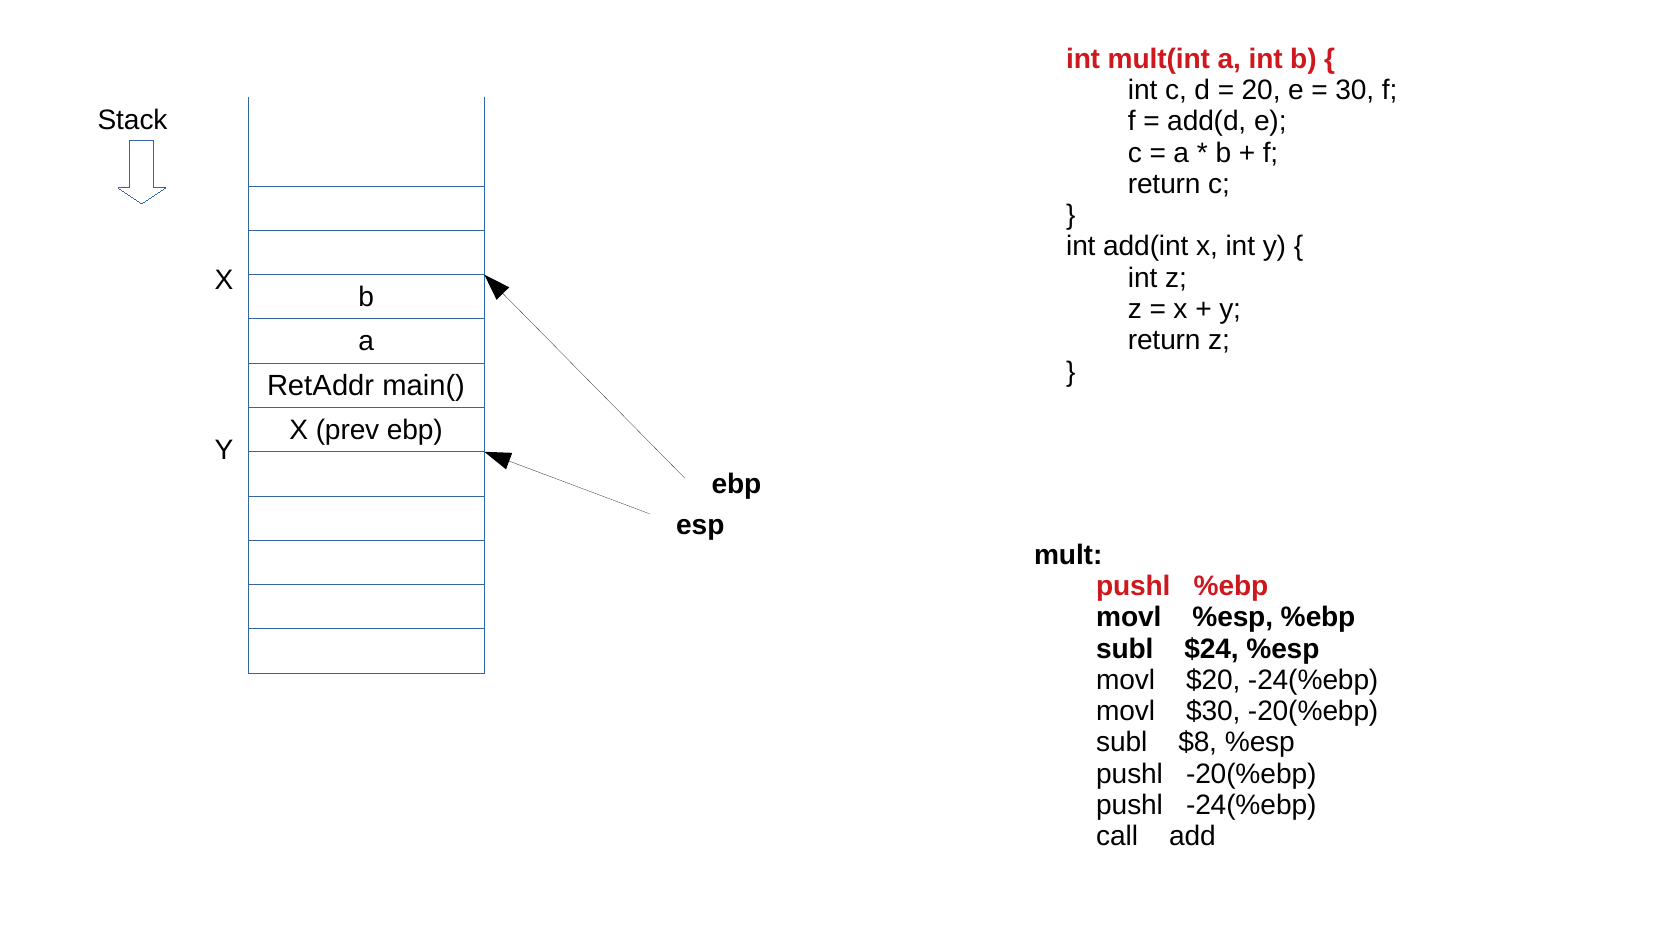

int mult(int a, int b) {
 int c, d = 20, e = 30, f;
 f = add(d, e);
 c = a * b + f;
 return c;
}
int add(int x, int y) {
 int z;
 z = x + y;
 return z;
}
Stack
X
b
a
RetAddr main()
X (prev ebp)
Y
ebp
esp
mult:
 pushl %ebp
 movl %esp, %ebp
 subl $24, %esp
 movl $20, -24(%ebp)
 movl $30, -20(%ebp)
 subl $8, %esp
 pushl -20(%ebp)
 pushl -24(%ebp)
 call add